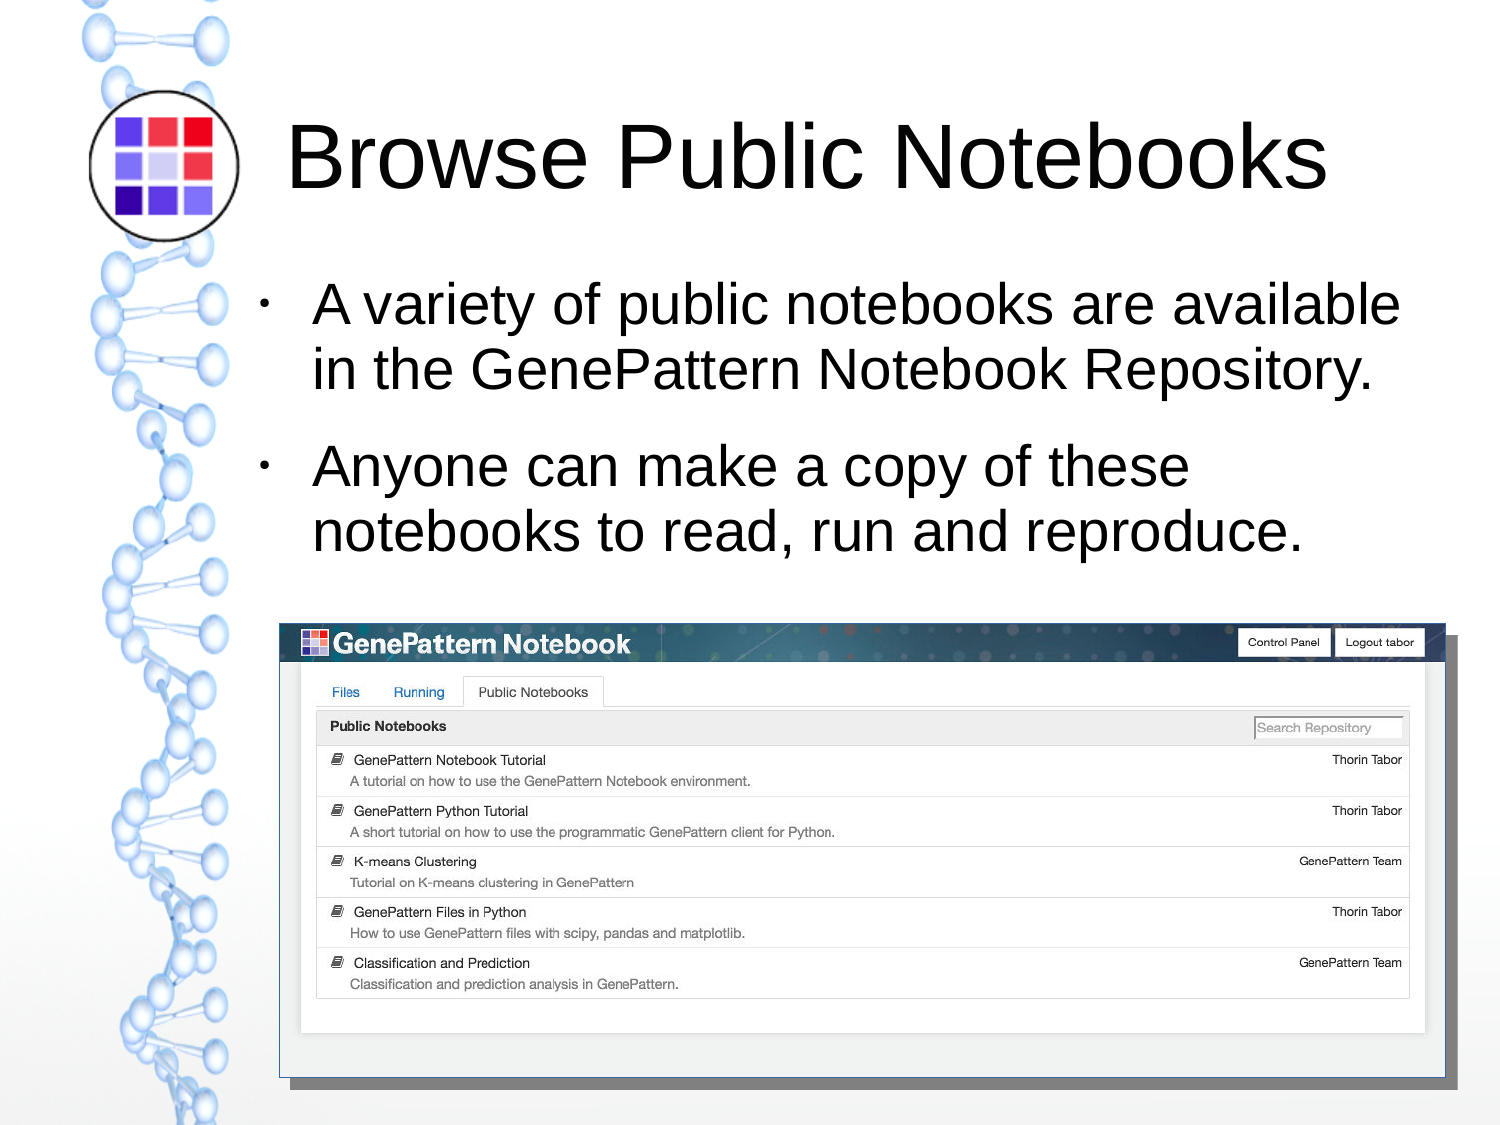

# Browse Public Notebooks
A variety of public notebooks are available in the GenePattern Notebook Repository.
Anyone can make a copy of these notebooks to read, run and reproduce.